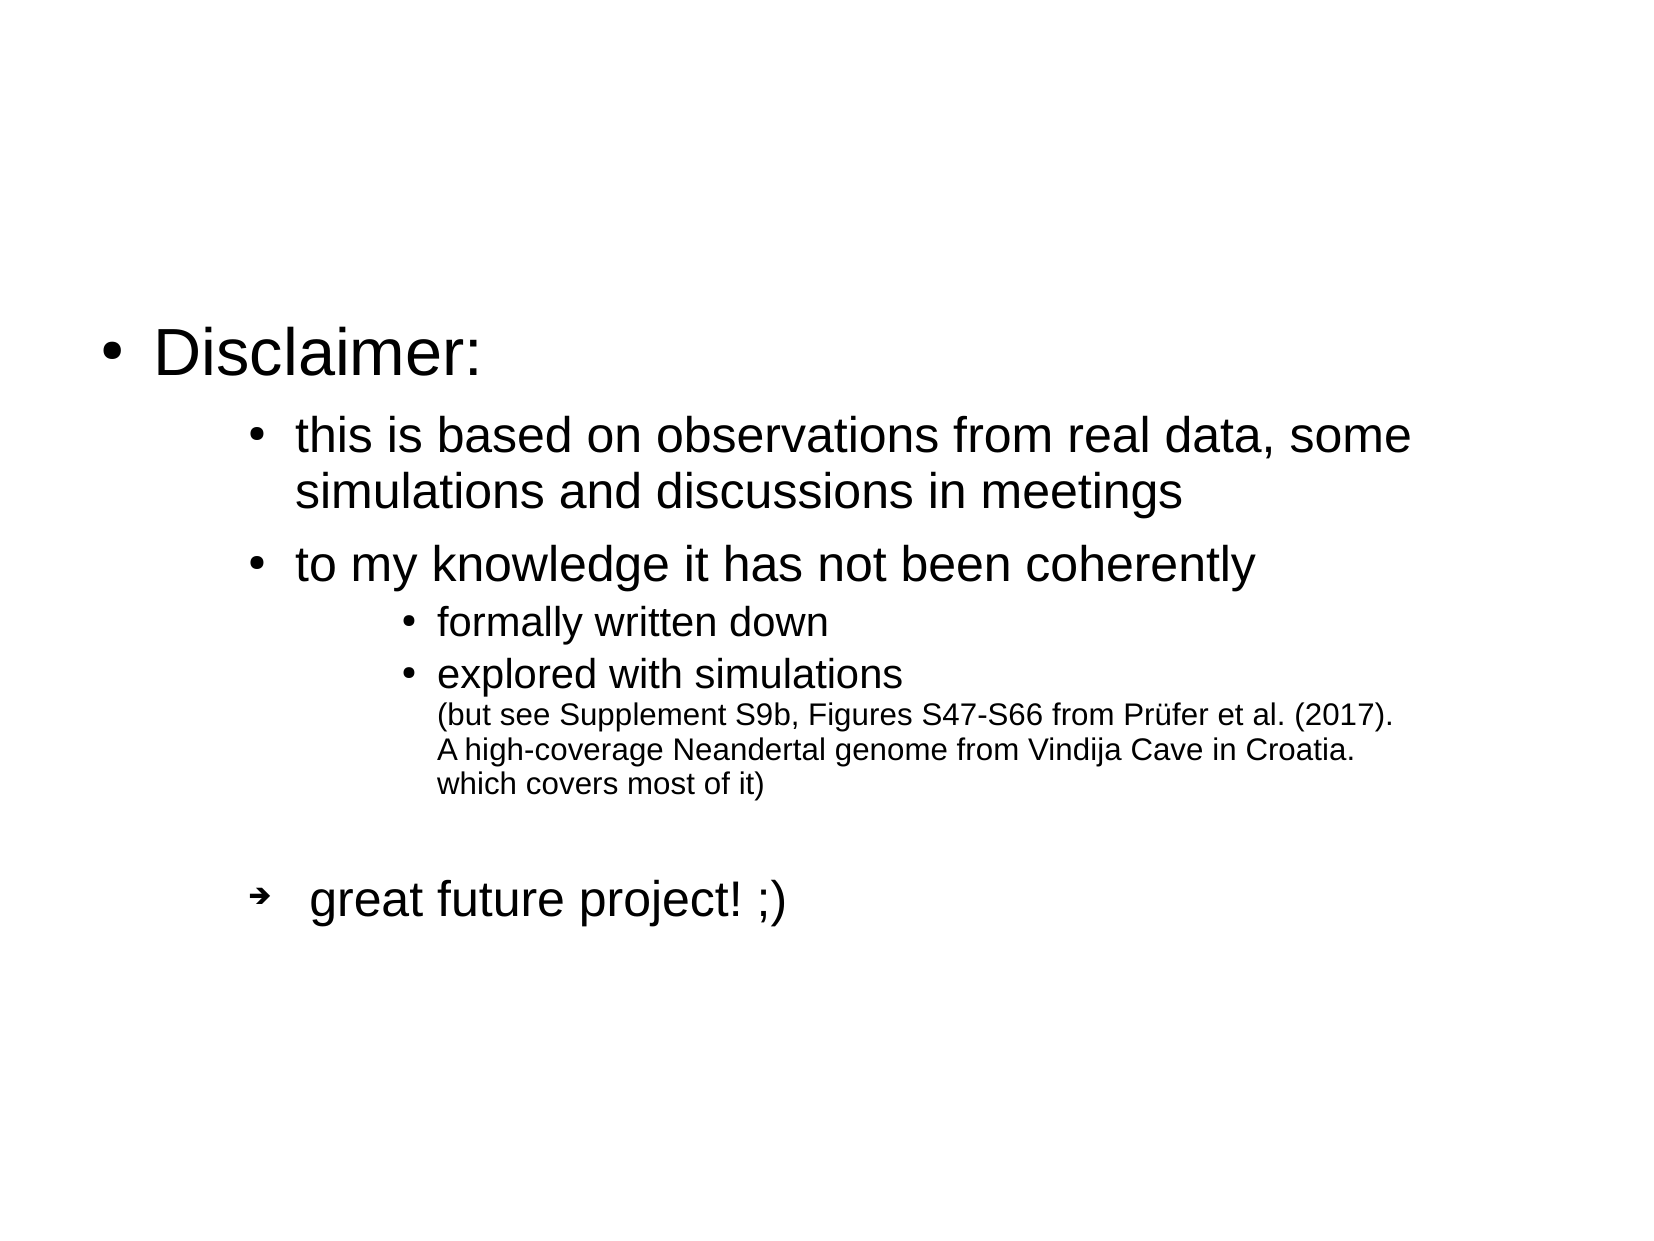

#
Disclaimer:
this is based on observations from real data, some simulations and discussions in meetings
to my knowledge it has not been coherently
formally written down
explored with simulations
(but see Supplement S9b, Figures S47-S66 from Prüfer et al. (2017).
A high-coverage Neandertal genome from Vindija Cave in Croatia.
which covers most of it)
 great future project! ;)